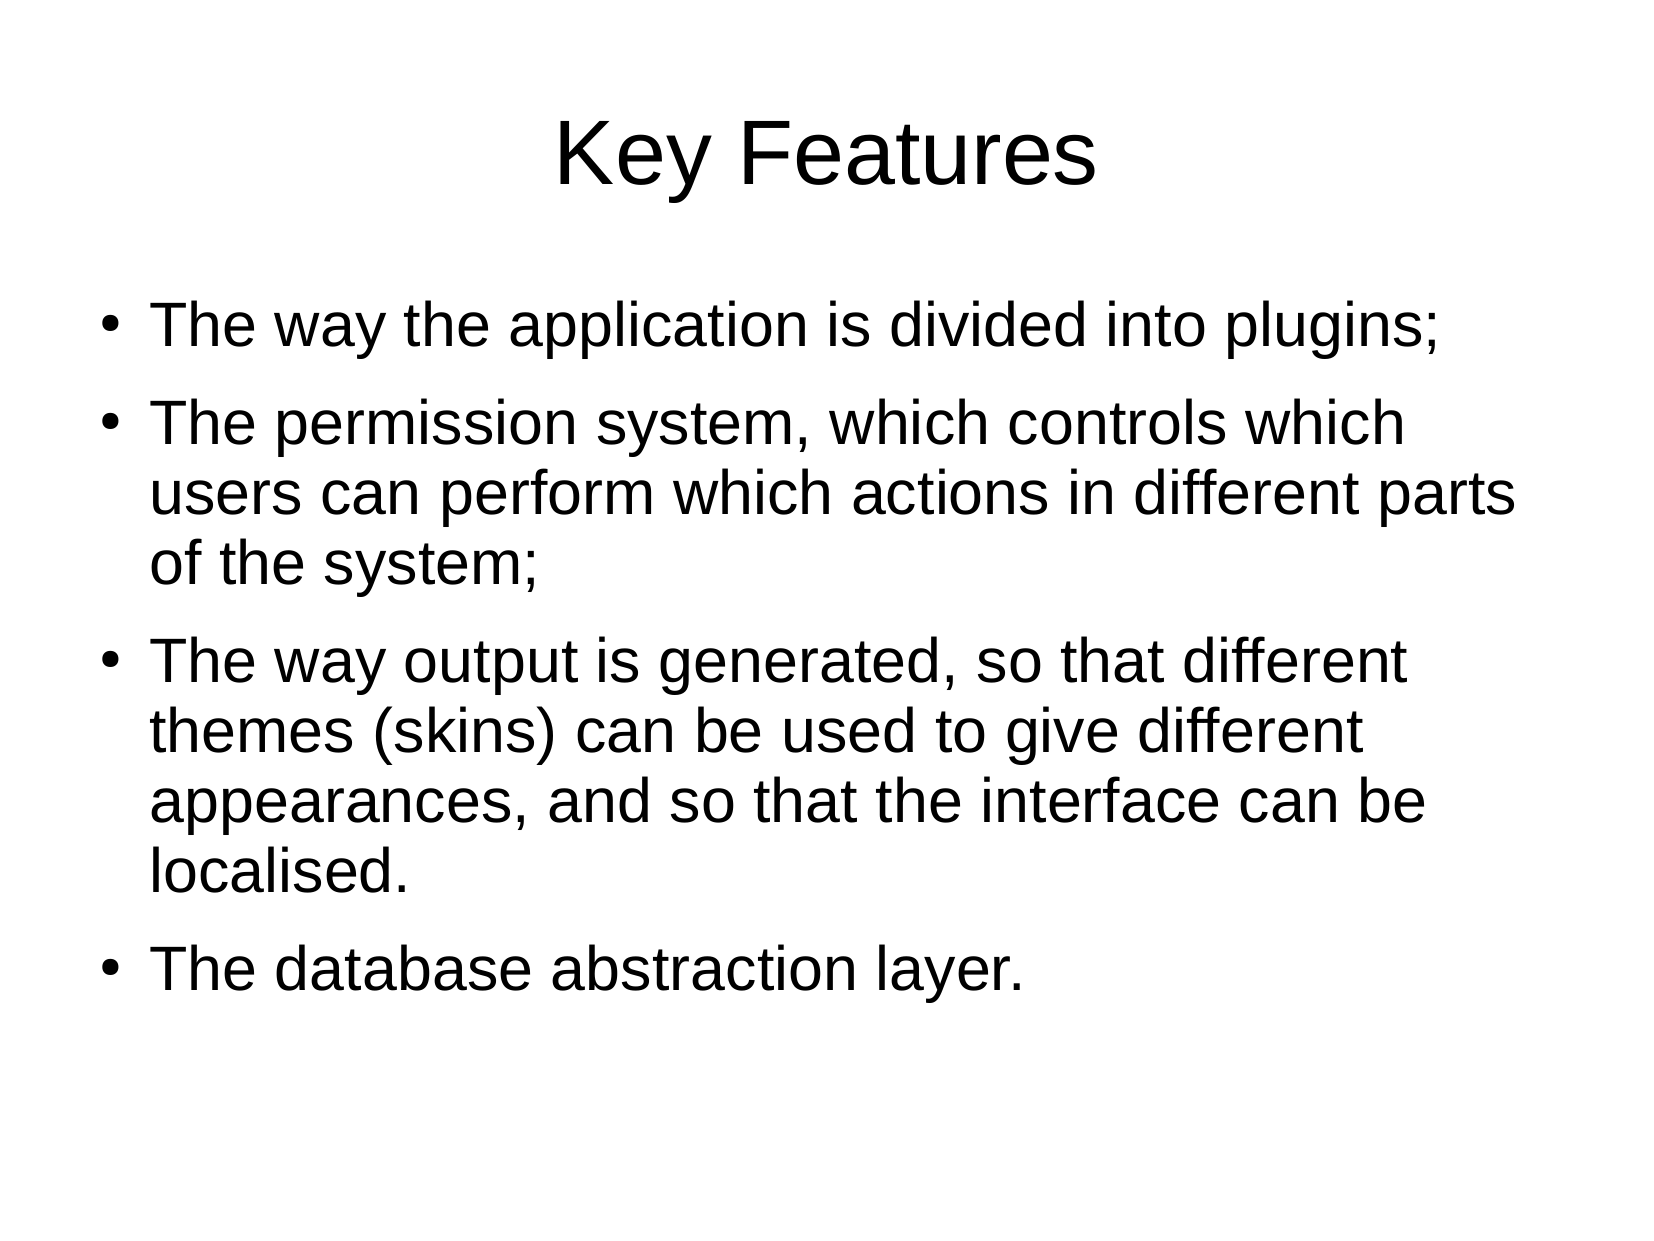

# Key Features
The way the application is divided into plugins;
The permission system, which controls which users can perform which actions in different parts of the system;
The way output is generated, so that different themes (skins) can be used to give different appearances, and so that the interface can be localised.
The database abstraction layer.